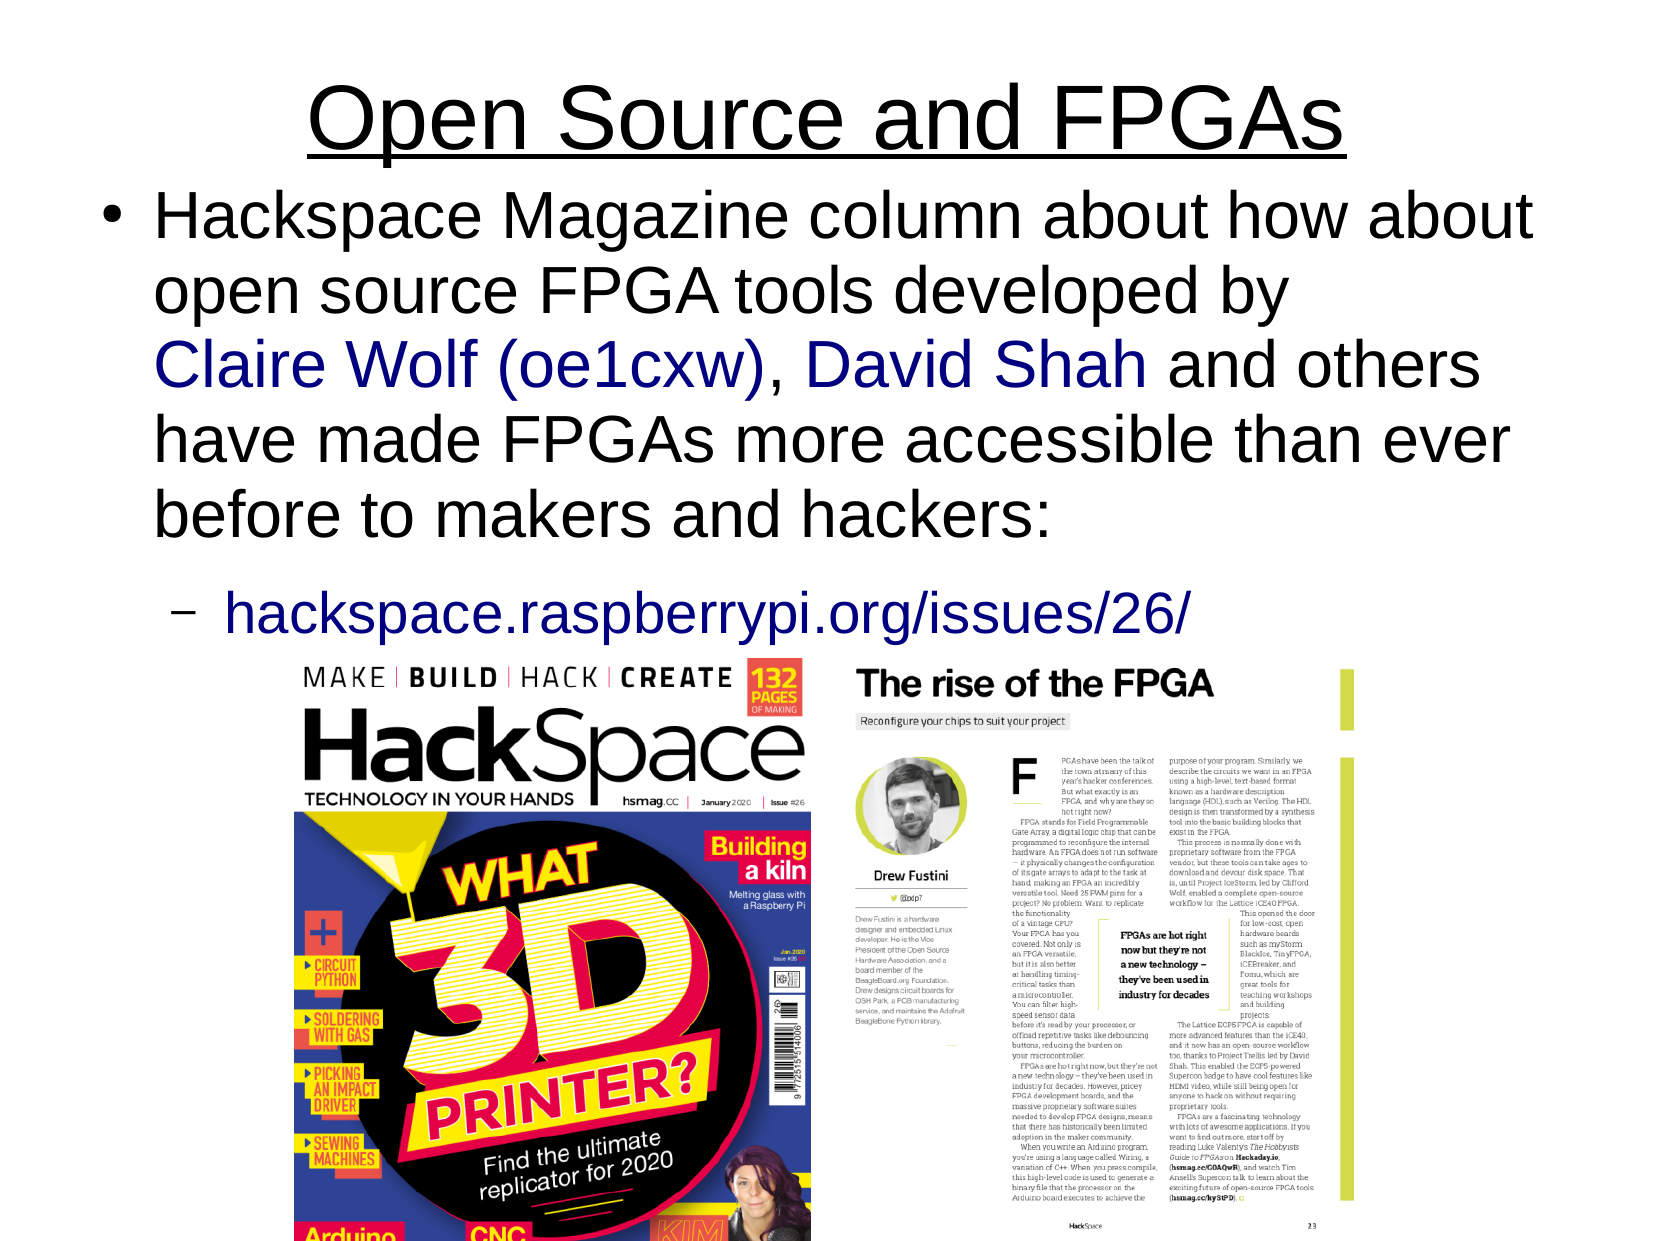

Open Source and FPGAs
# Hackspace Magazine column about how about open source FPGA tools developed by Claire Wolf (oe1cxw), David Shah and others have made FPGAs more accessible than ever before to makers and hackers:
hackspace.raspberrypi.org/issues/26/